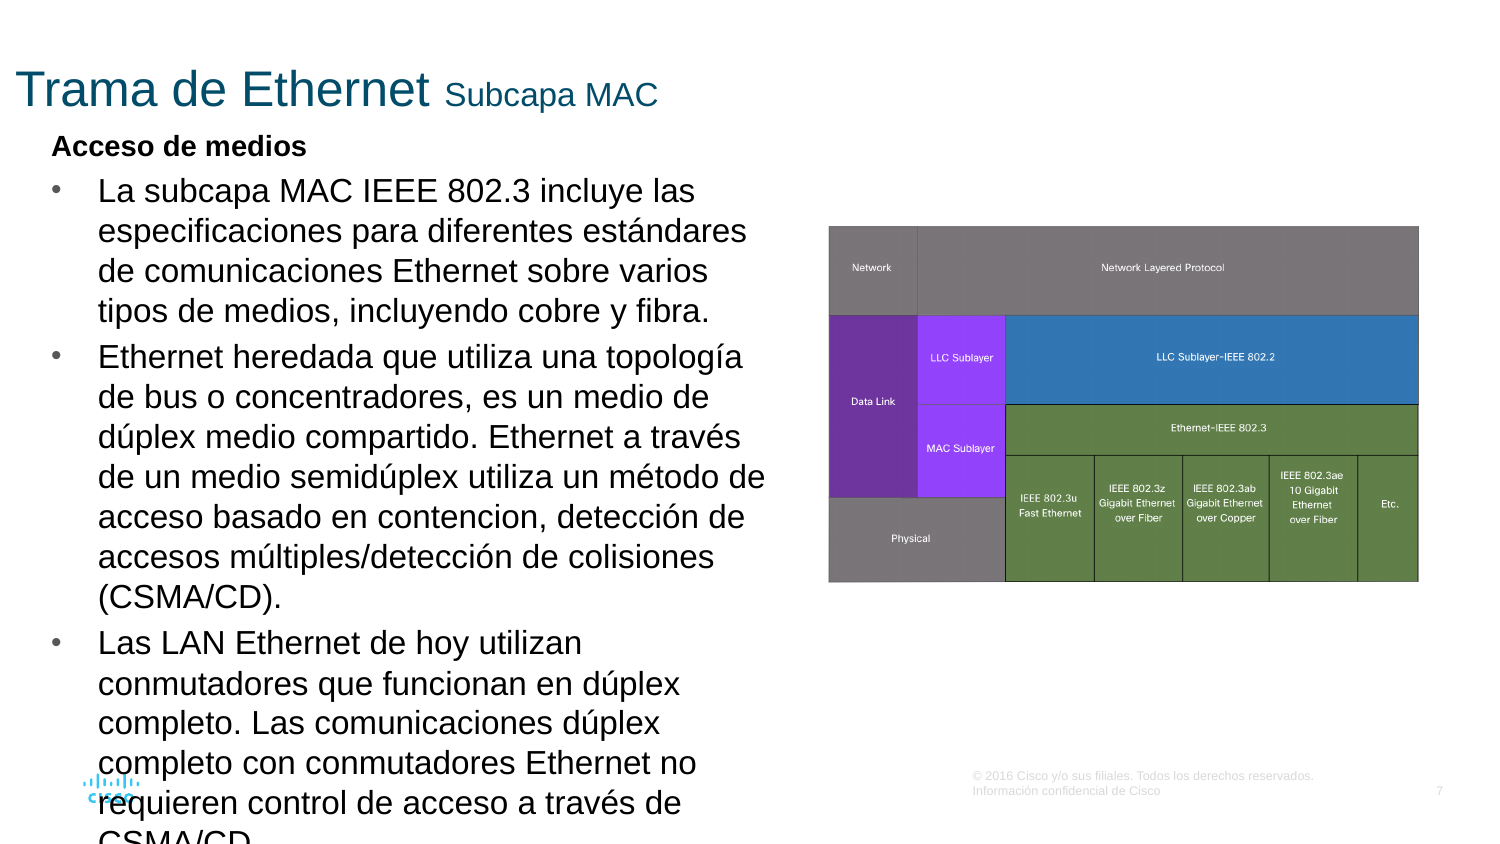

# Trama de Ethernet Subcapa MAC
Acceso de medios
La subcapa MAC IEEE 802.3 incluye las especificaciones para diferentes estándares de comunicaciones Ethernet sobre varios tipos de medios, incluyendo cobre y fibra.
Ethernet heredada que utiliza una topología de bus o concentradores, es un medio de dúplex medio compartido. Ethernet a través de un medio semidúplex utiliza un método de acceso basado en contencion, detección de accesos múltiples/detección de colisiones (CSMA/CD).
Las LAN Ethernet de hoy utilizan conmutadores que funcionan en dúplex completo. Las comunicaciones dúplex completo con conmutadores Ethernet no requieren control de acceso a través de CSMA/CD.